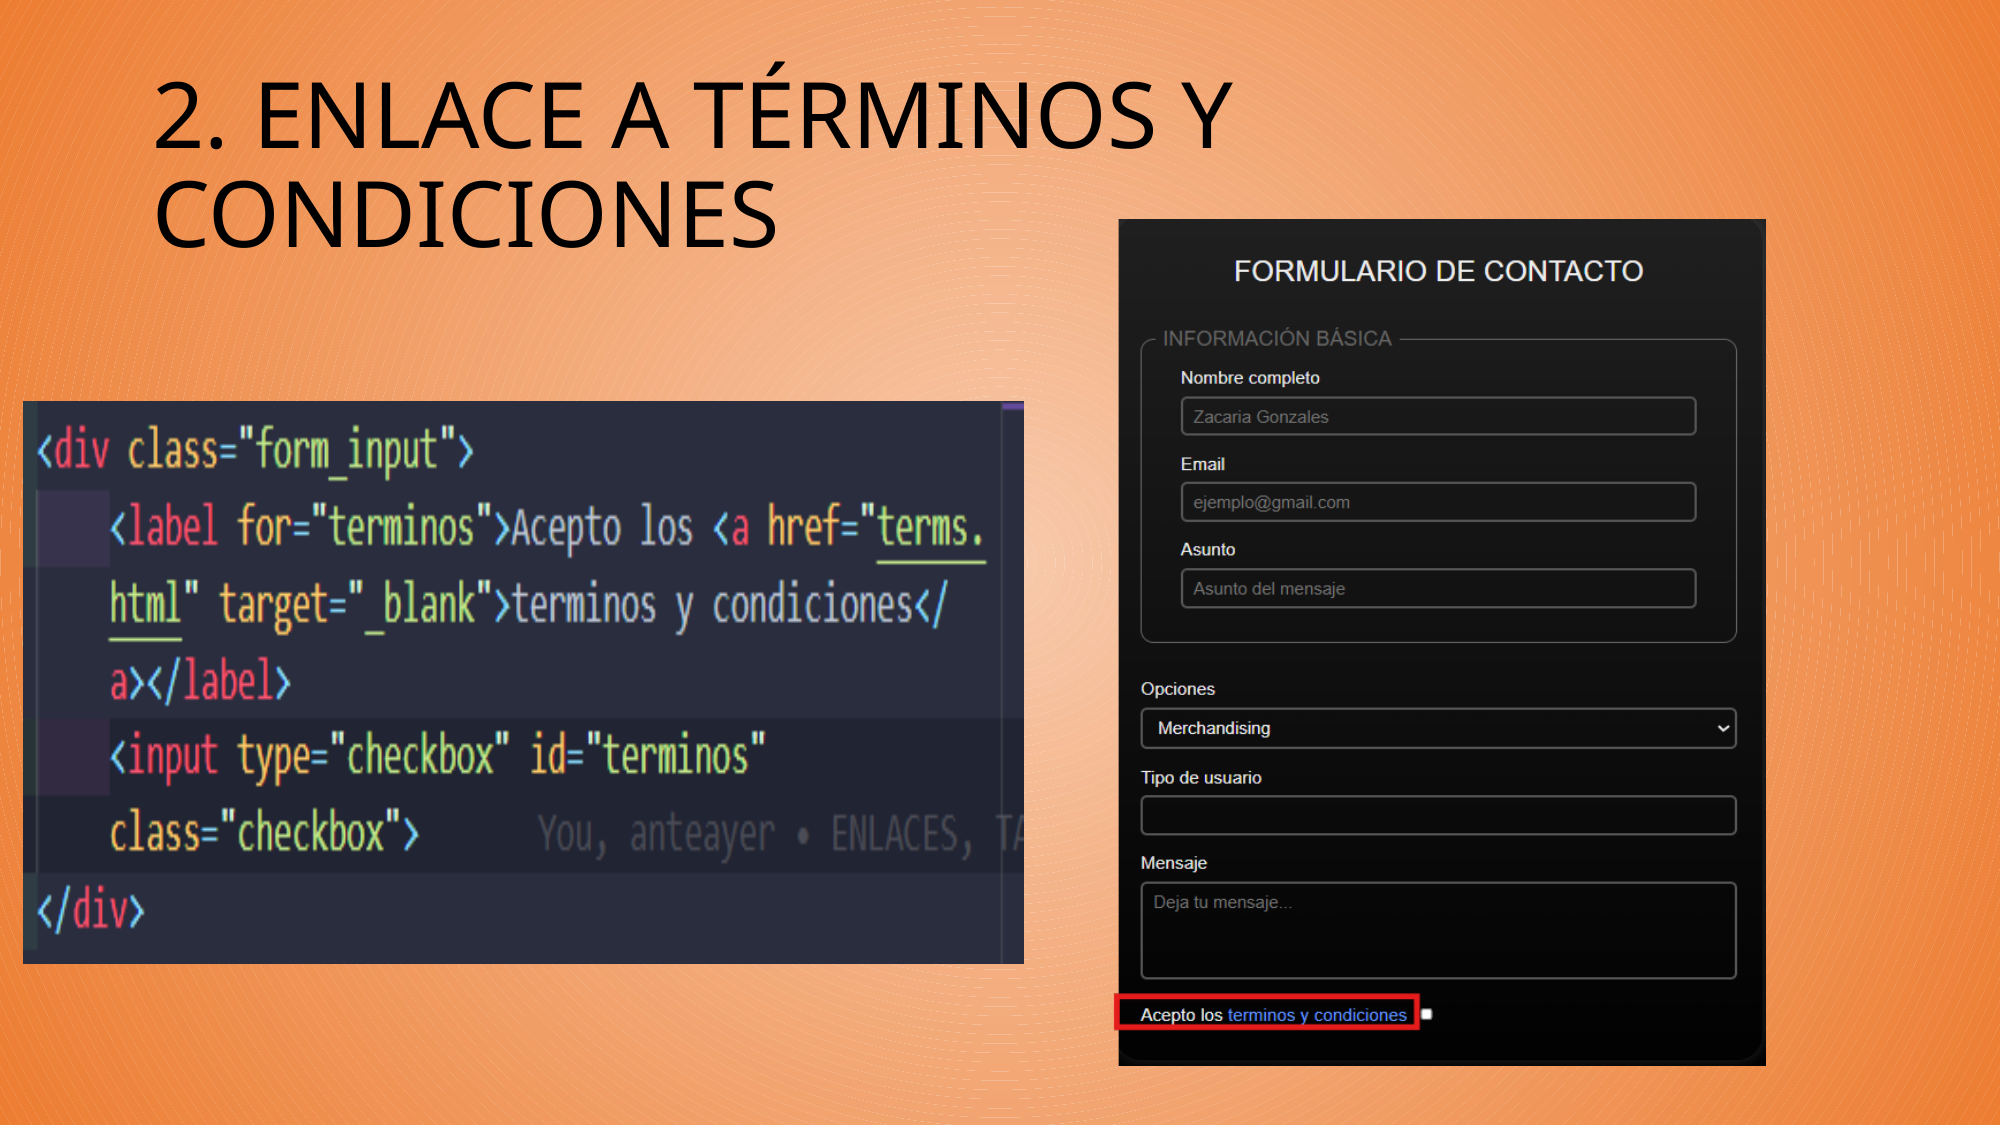

# 2. ENLACE A TÉRMINOS Y CONDICIONES